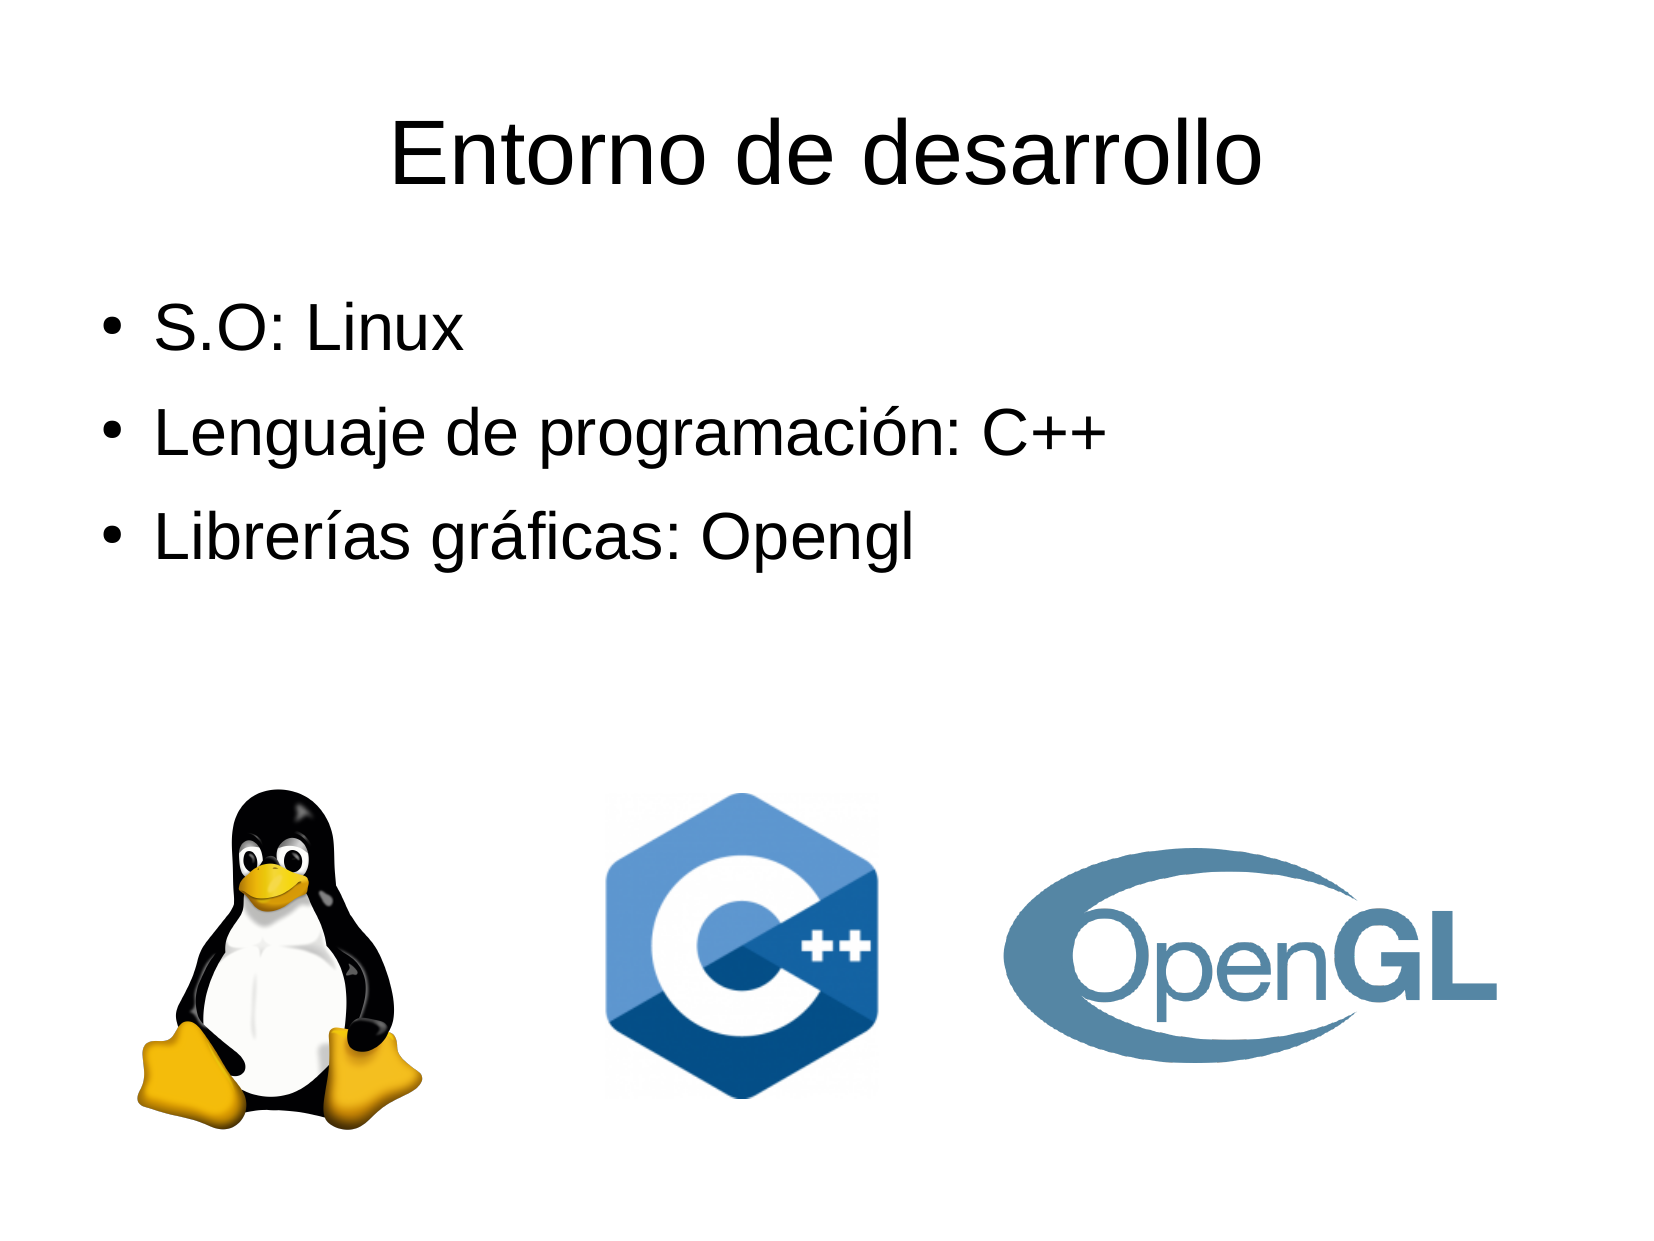

# Entorno de desarrollo
S.O: Linux
Lenguaje de programación: C++
Librerías gráficas: Opengl